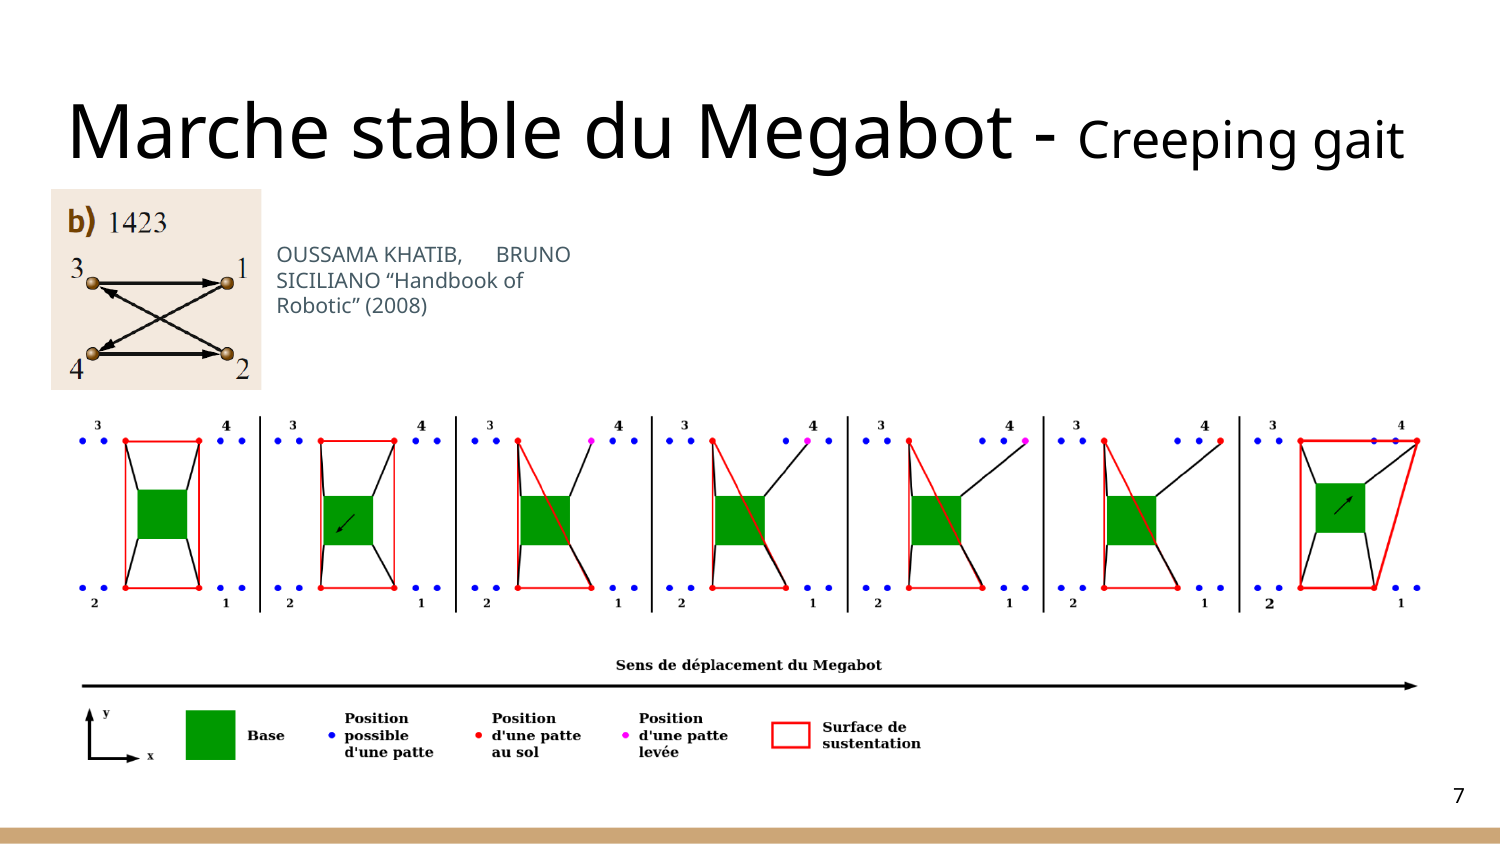

# Marche stable du Megabot - Creeping gait
OUSSAMA KHATIB, BRUNO SICILIANO “Handbook of Robotic” (2008)